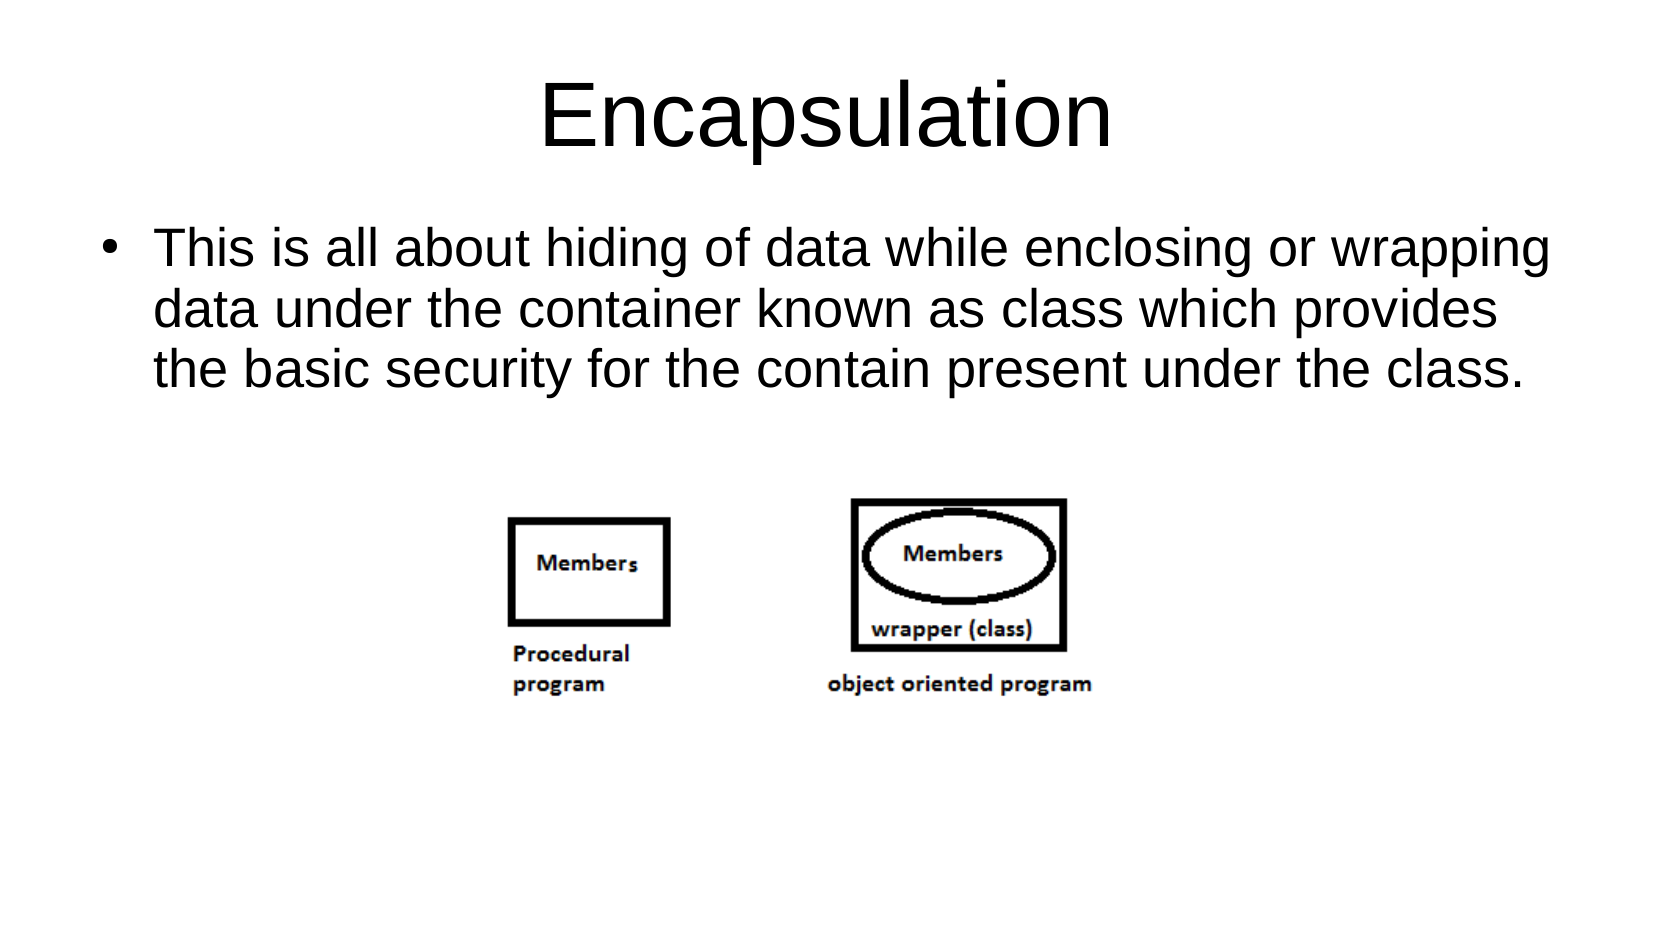

# Encapsulation
This is all about hiding of data while enclosing or wrapping data under the container known as class which provides the basic security for the contain present under the class.